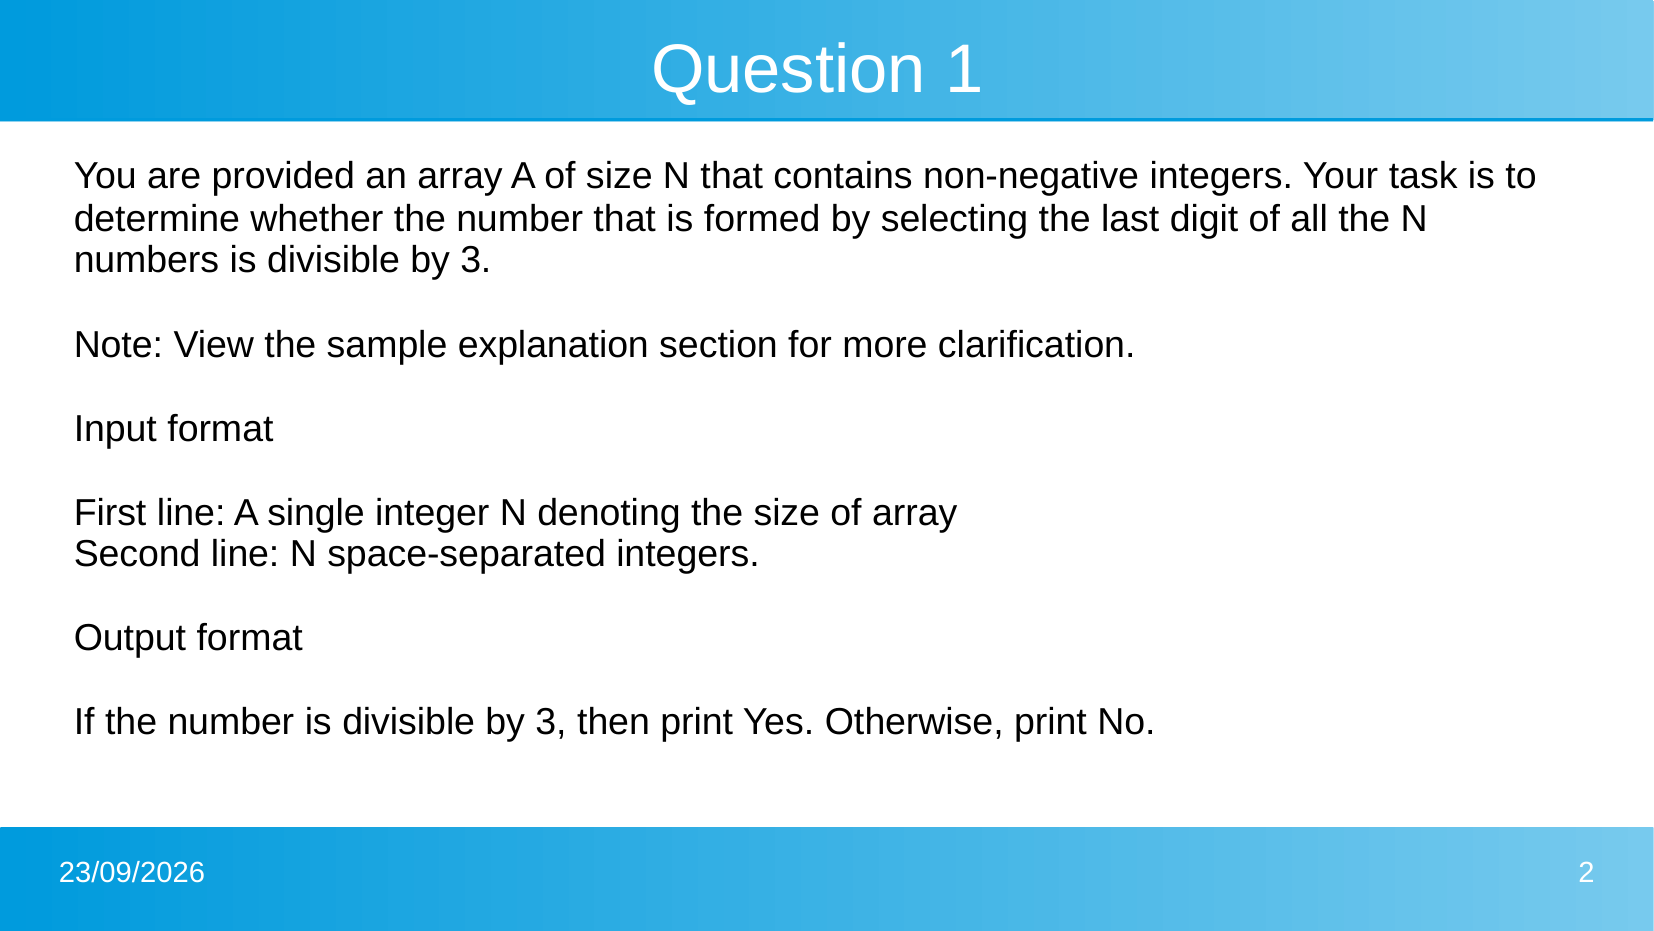

# Question 1
You are provided an array A of size N that contains non-negative integers. Your task is to determine whether the number that is formed by selecting the last digit of all the N numbers is divisible by 3.
Note: View the sample explanation section for more clarification.
Input format
First line: A single integer N denoting the size of array
Second line: N space-separated integers.
Output format
If the number is divisible by 3, then print Yes. Otherwise, print No.
2